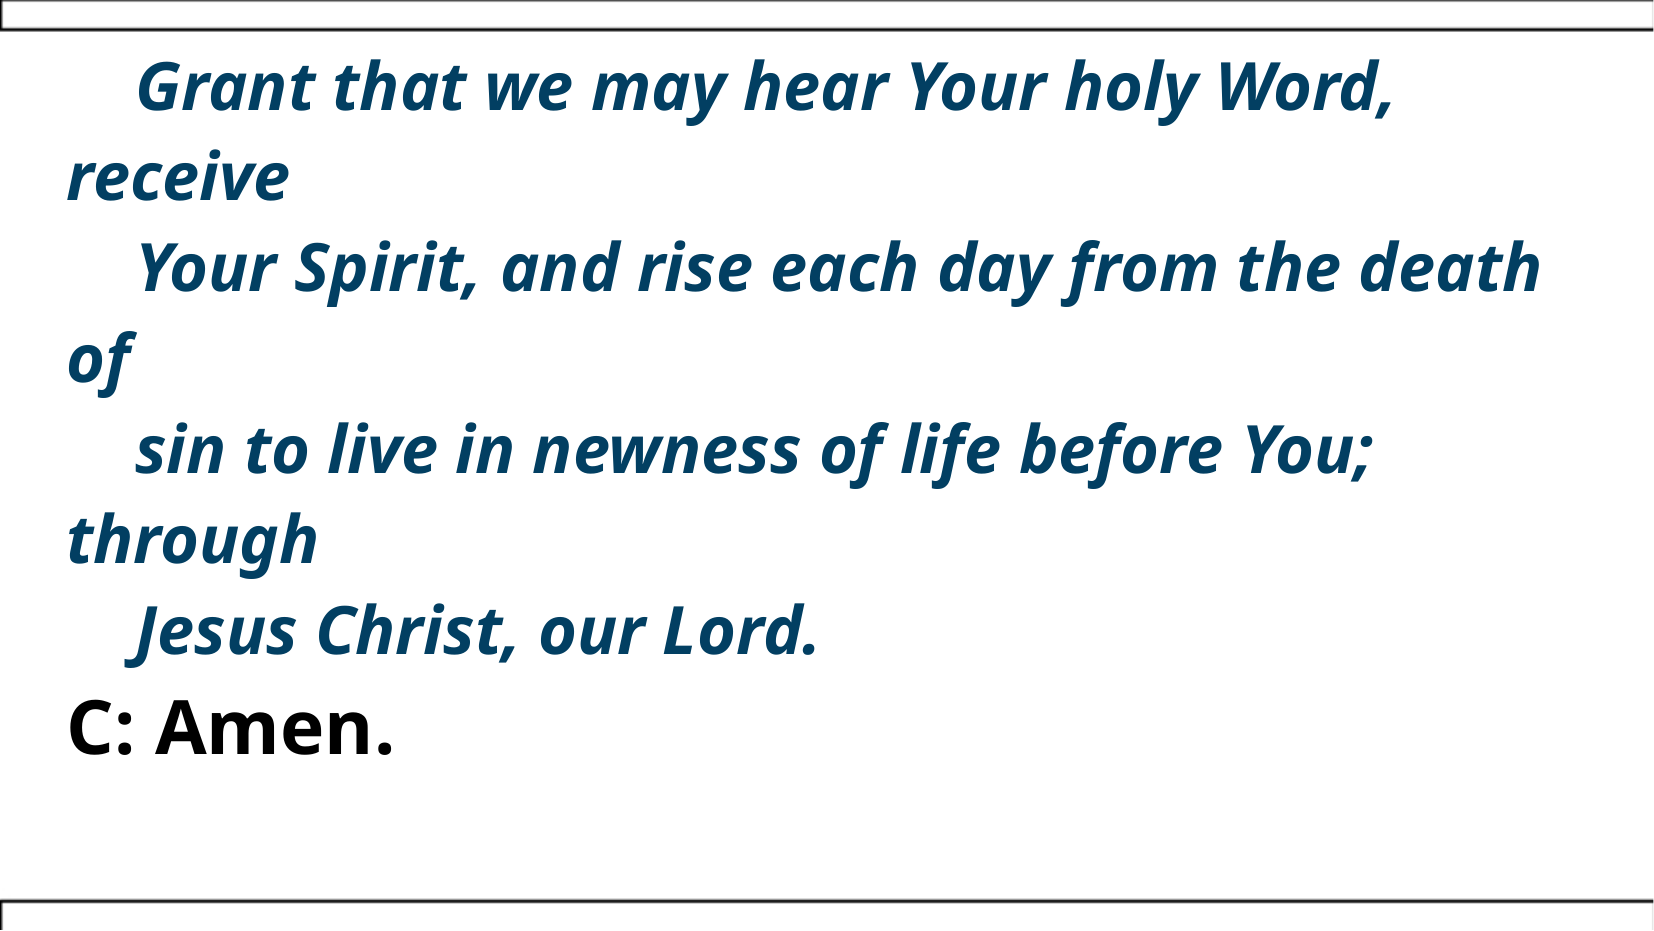

Grant that we may hear Your holy Word, receive
 Your Spirit, and rise each day from the death of
 sin to live in newness of life before You; through
 Jesus Christ, our Lord.
C: Amen.